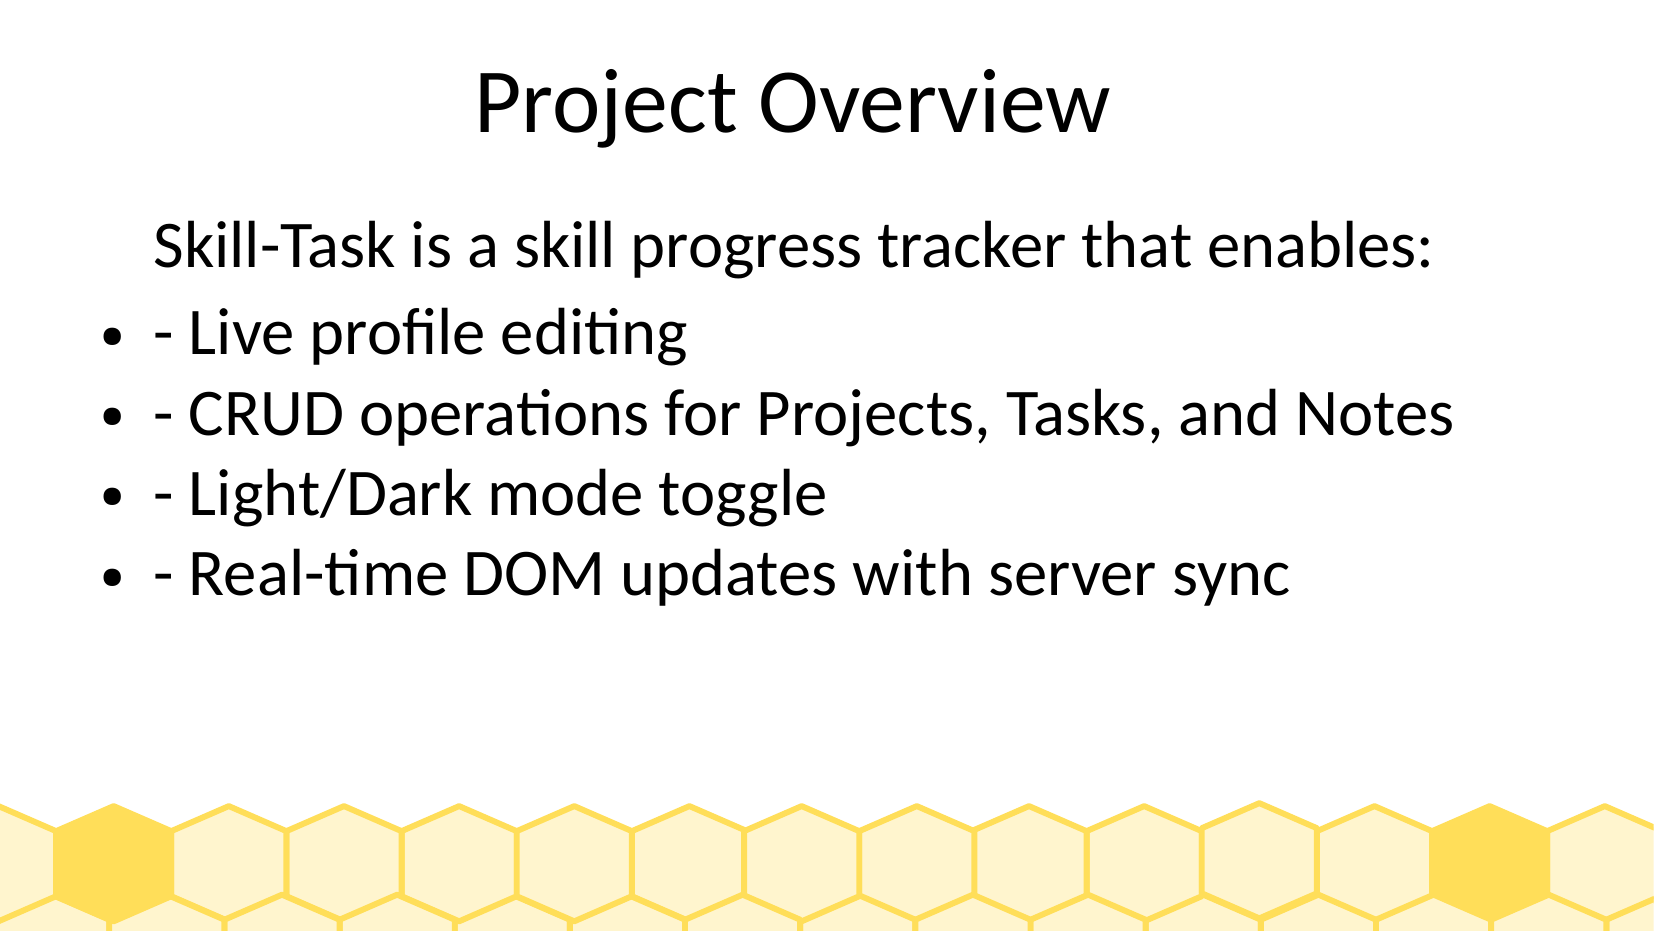

# Project Overview
Skill-Task is a skill progress tracker that enables:
- Live profile editing
- CRUD operations for Projects, Tasks, and Notes
- Light/Dark mode toggle
- Real-time DOM updates with server sync